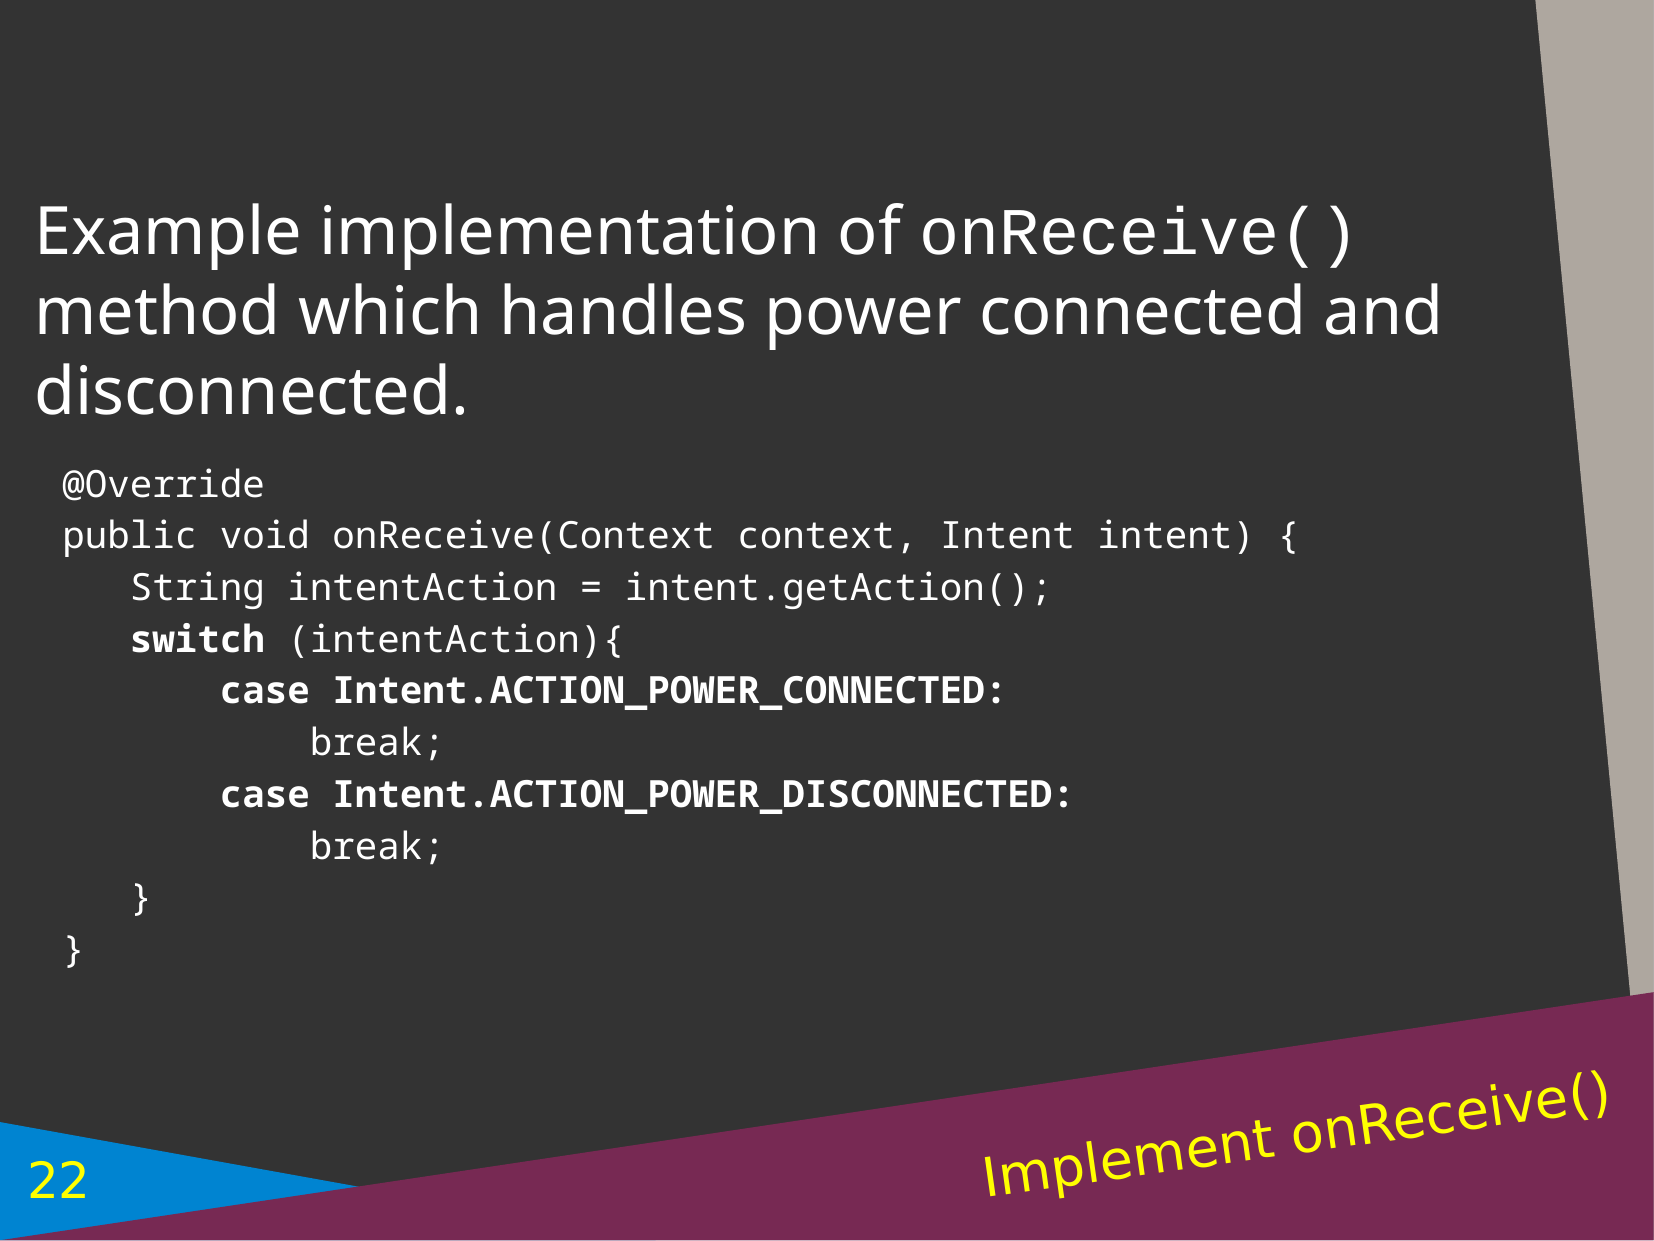

Example implementation of onReceive() method which handles power connected and disconnected.
@Override
public void onReceive(Context context, Intent intent) {
 String intentAction = intent.getAction();
 switch (intentAction){
 case Intent.ACTION_POWER_CONNECTED:
 break;
 case Intent.ACTION_POWER_DISCONNECTED:
 break;
 }
}
# Implement onReceive()
22